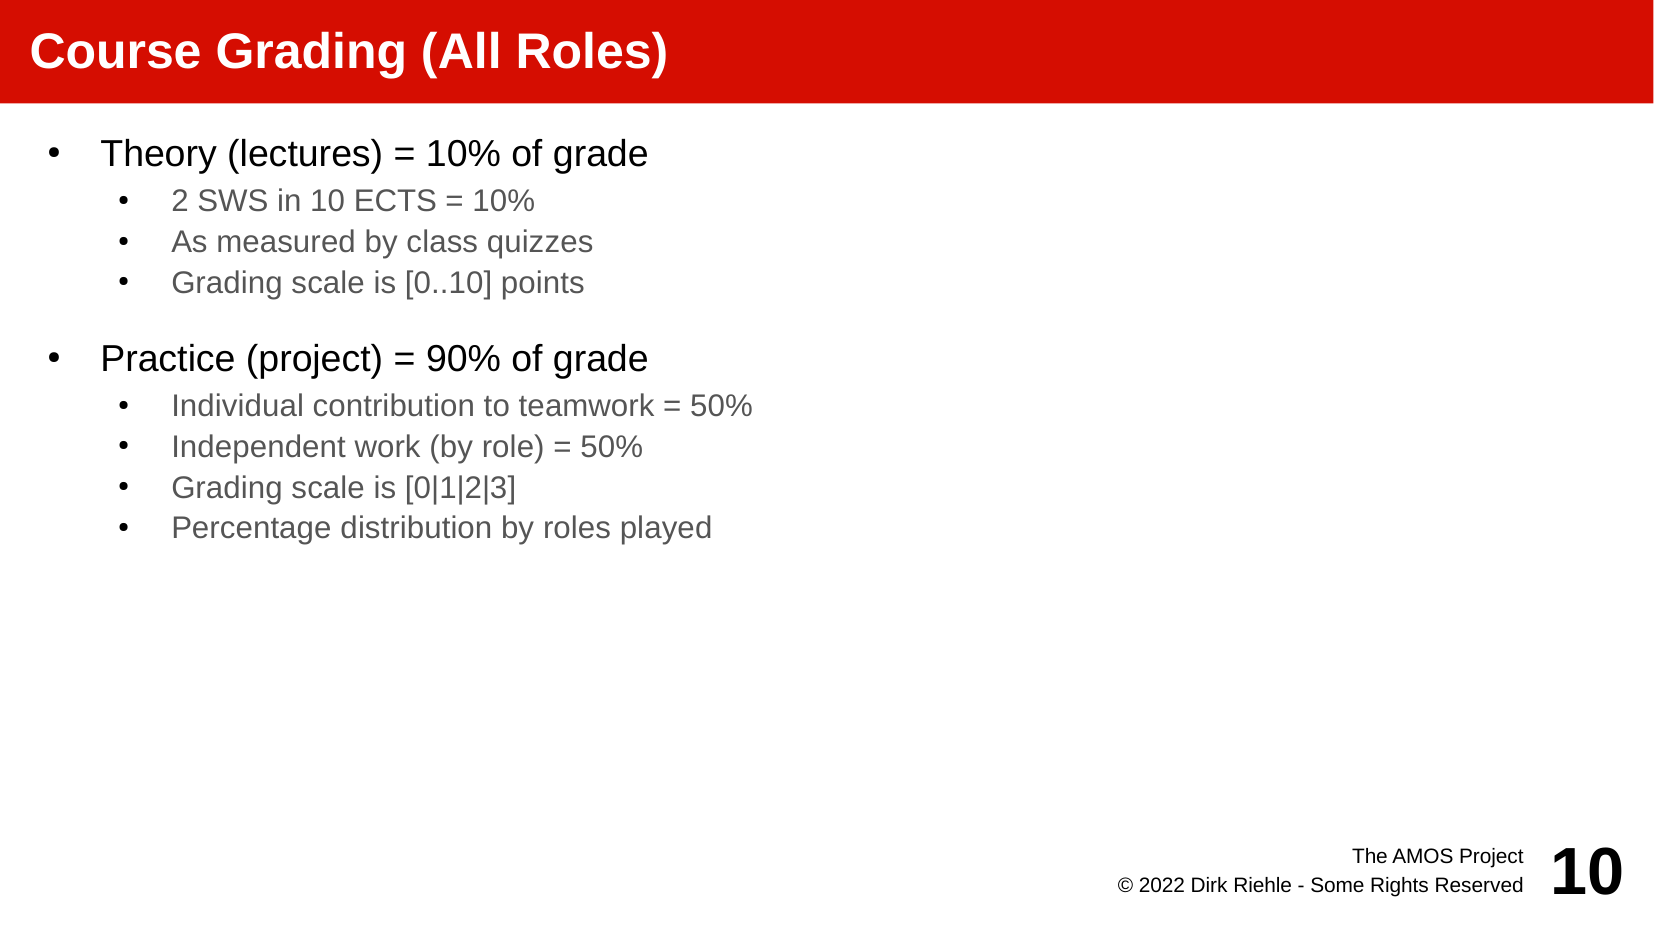

# Course Grading (All Roles)
Theory (lectures) = 10% of grade
2 SWS in 10 ECTS = 10%
As measured by class quizzes
Grading scale is [0..10] points
Practice (project) = 90% of grade
Individual contribution to teamwork = 50%
Independent work (by role) = 50%
Grading scale is [0|1|2|3]
Percentage distribution by roles played
The AMOS Project
10
© 2022 Dirk Riehle - Some Rights Reserved